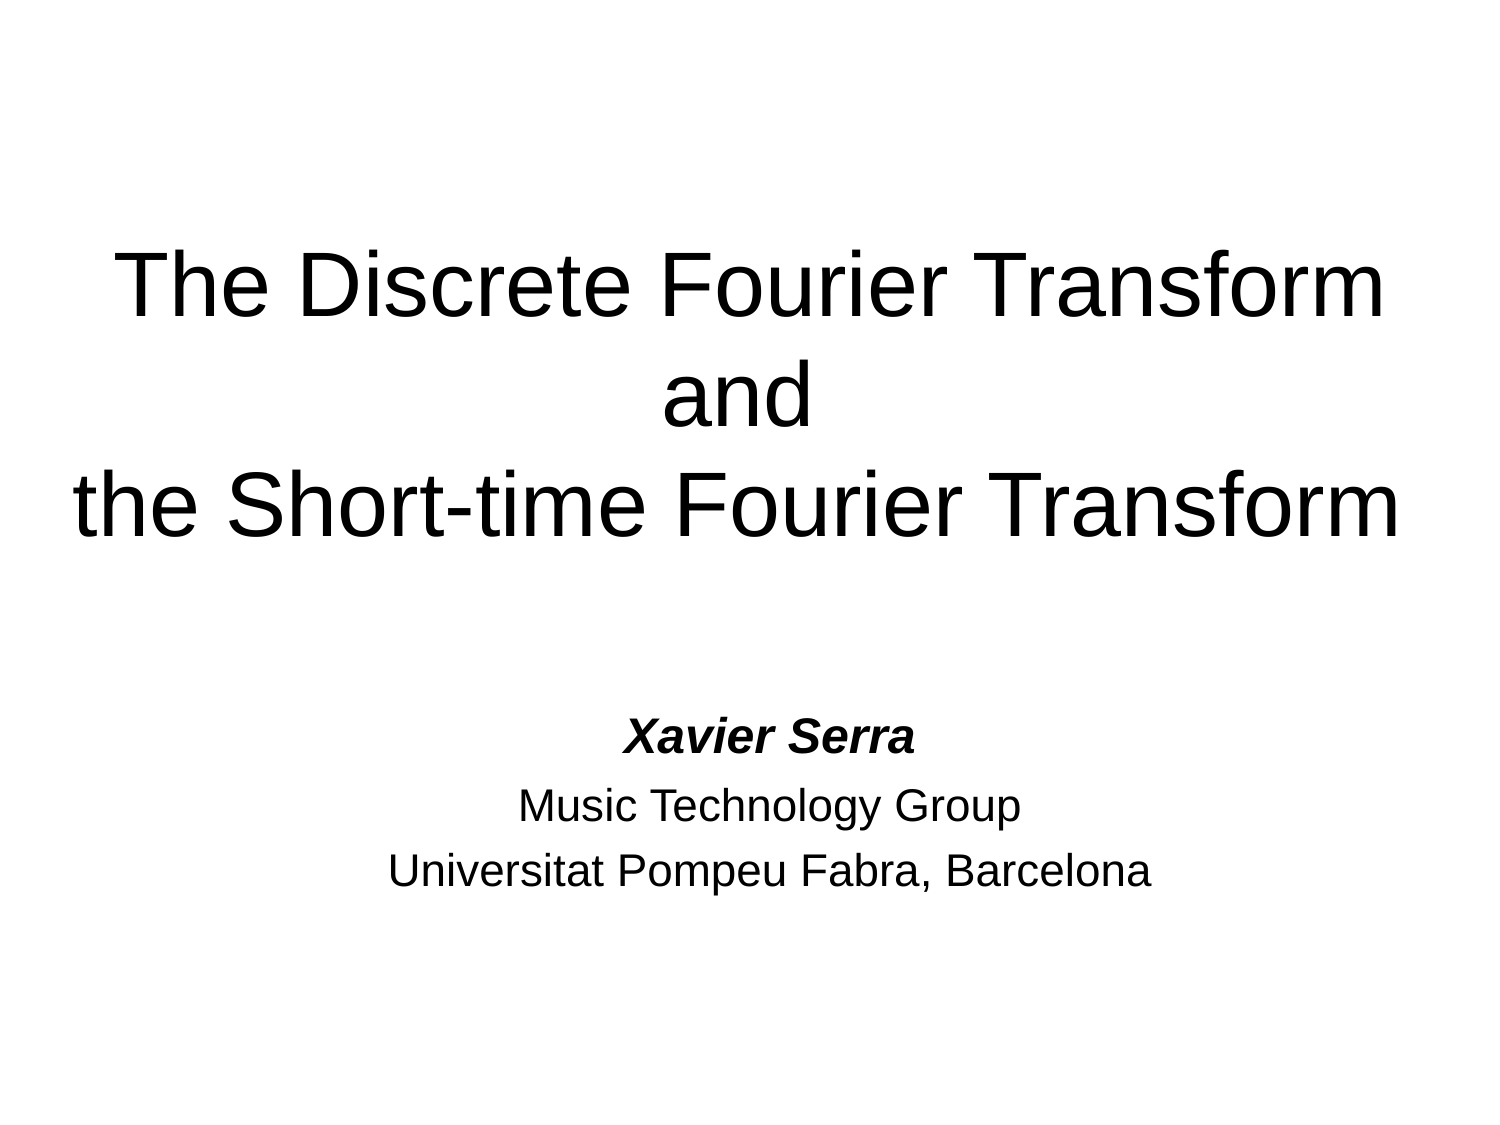

# The Discrete Fourier Transform and the Short-time Fourier Transform
Xavier Serra
Music Technology Group
Universitat Pompeu Fabra, Barcelona